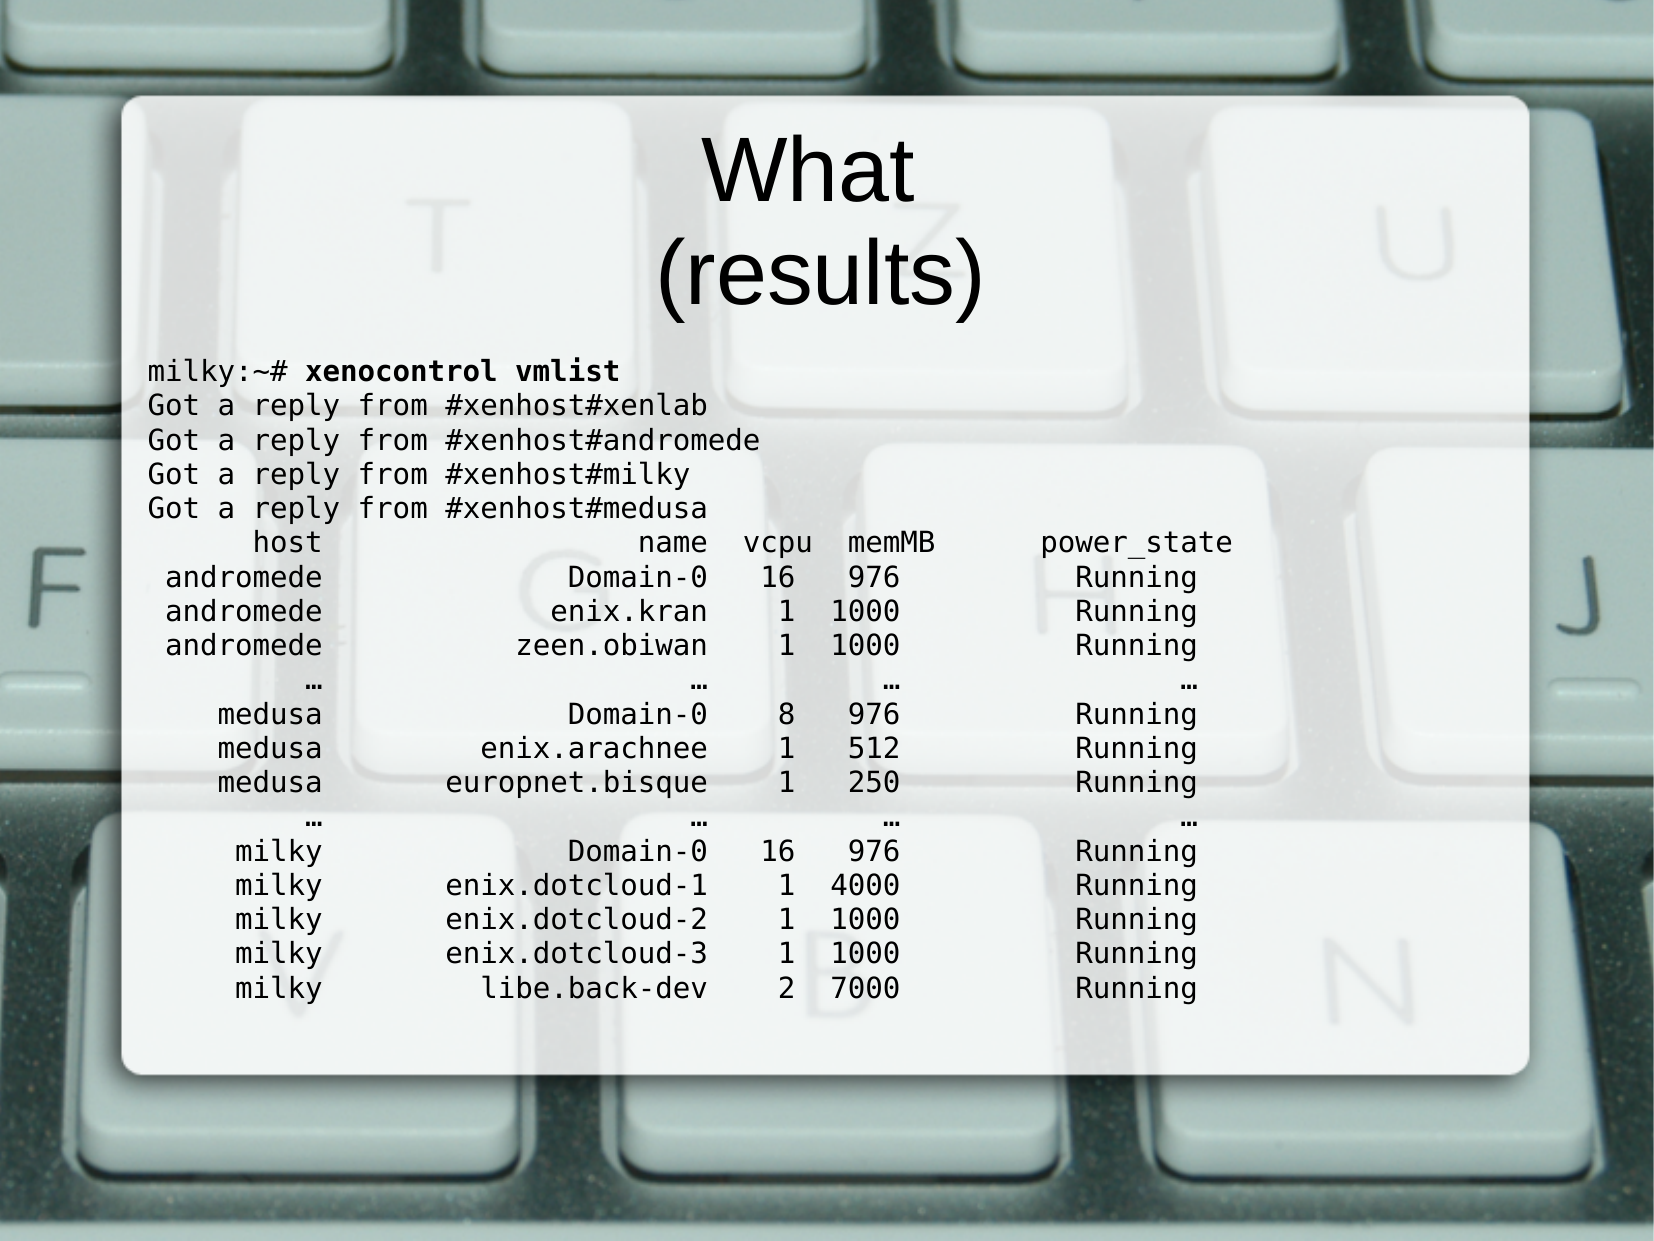

# What (results)
milky:~# xenocontrol vmlist
Got a reply from #xenhost#xenlab
Got a reply from #xenhost#andromede
Got a reply from #xenhost#milky
Got a reply from #xenhost#medusa
 host name vcpu memMB power_state
 andromede Domain-0 16 976 Running
 andromede enix.kran 1 1000 Running
 andromede zeen.obiwan 1 1000 Running
 … … … …
 medusa Domain-0 8 976 Running
 medusa enix.arachnee 1 512 Running
 medusa europnet.bisque 1 250 Running
 … … … …
 milky Domain-0 16 976 Running
 milky enix.dotcloud-1 1 4000 Running
 milky enix.dotcloud-2 1 1000 Running
 milky enix.dotcloud-3 1 1000 Running
 milky libe.back-dev 2 7000 Running